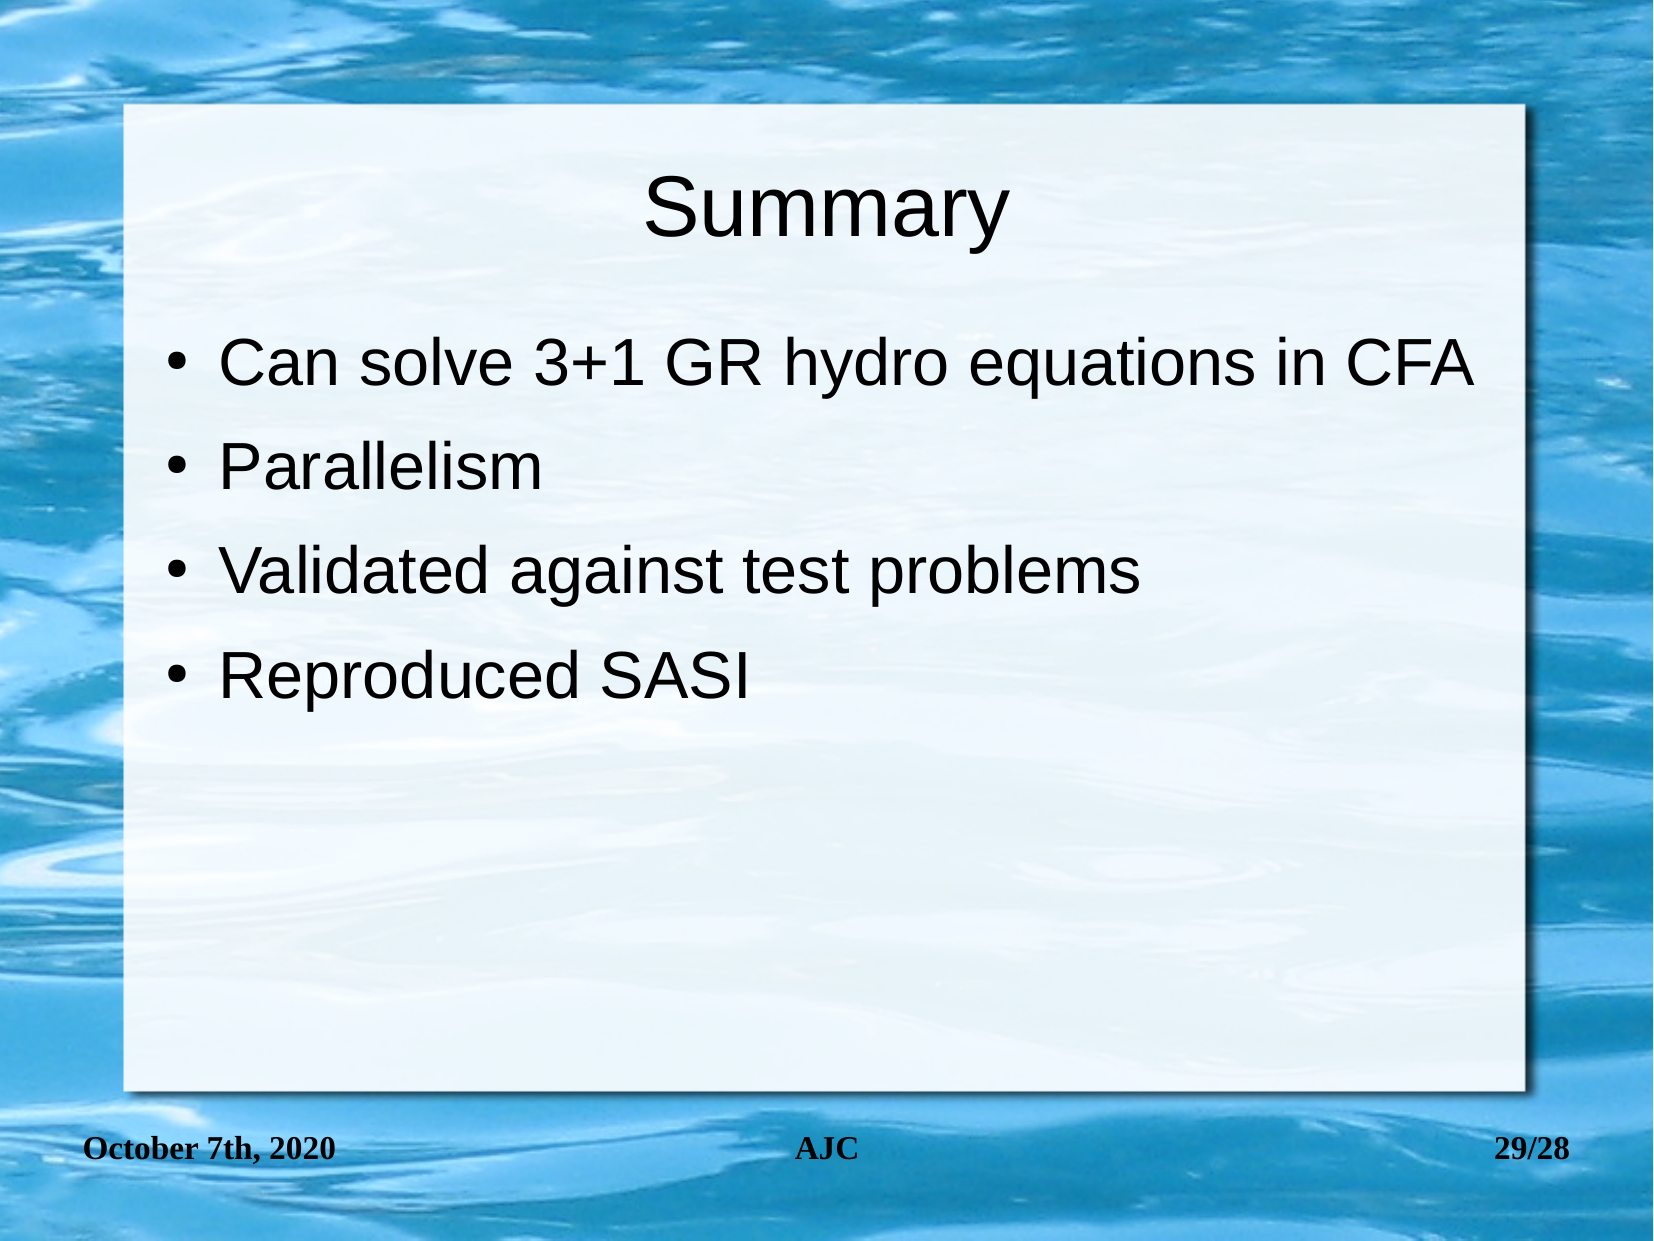

# Summary
Can solve 3+1 GR hydro equations in CFA
Parallelism
Validated against test problems
Reproduced SASI
October 7th, 2020
AJC
29